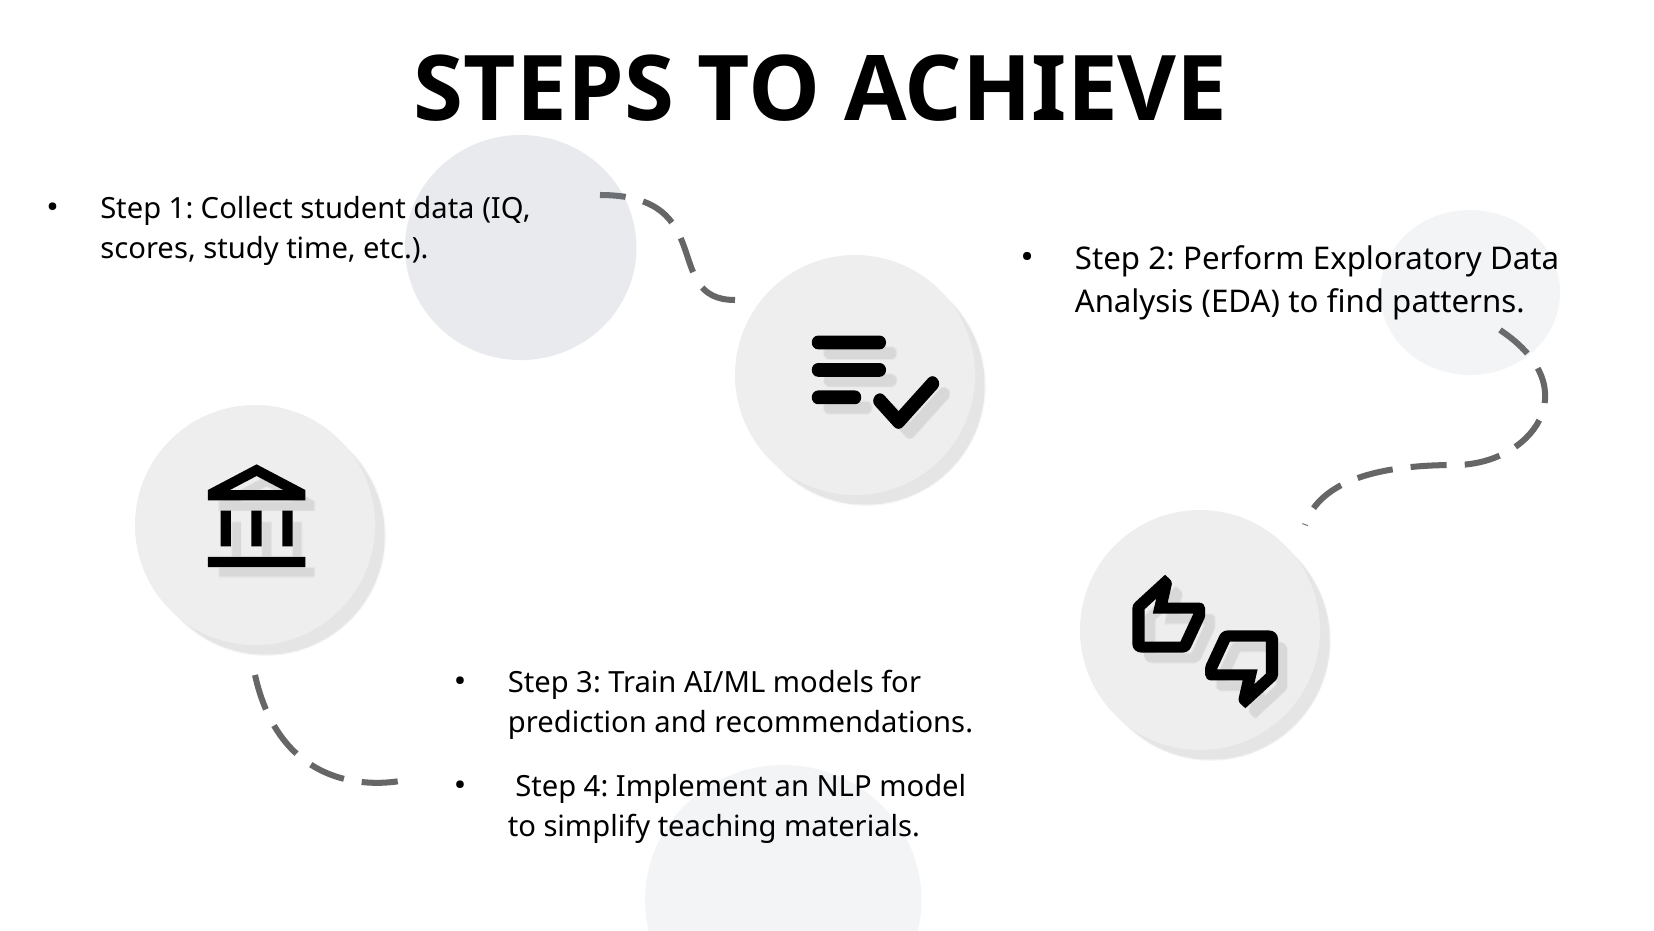

# STEPS TO ACHIEVE
Step 1: Collect student data (IQ, scores, study time, etc.).
Step 2: Perform Exploratory Data Analysis (EDA) to find patterns.
Step 3: Train AI/ML models for prediction and recommendations.
 Step 4: Implement an NLP model to simplify teaching materials.